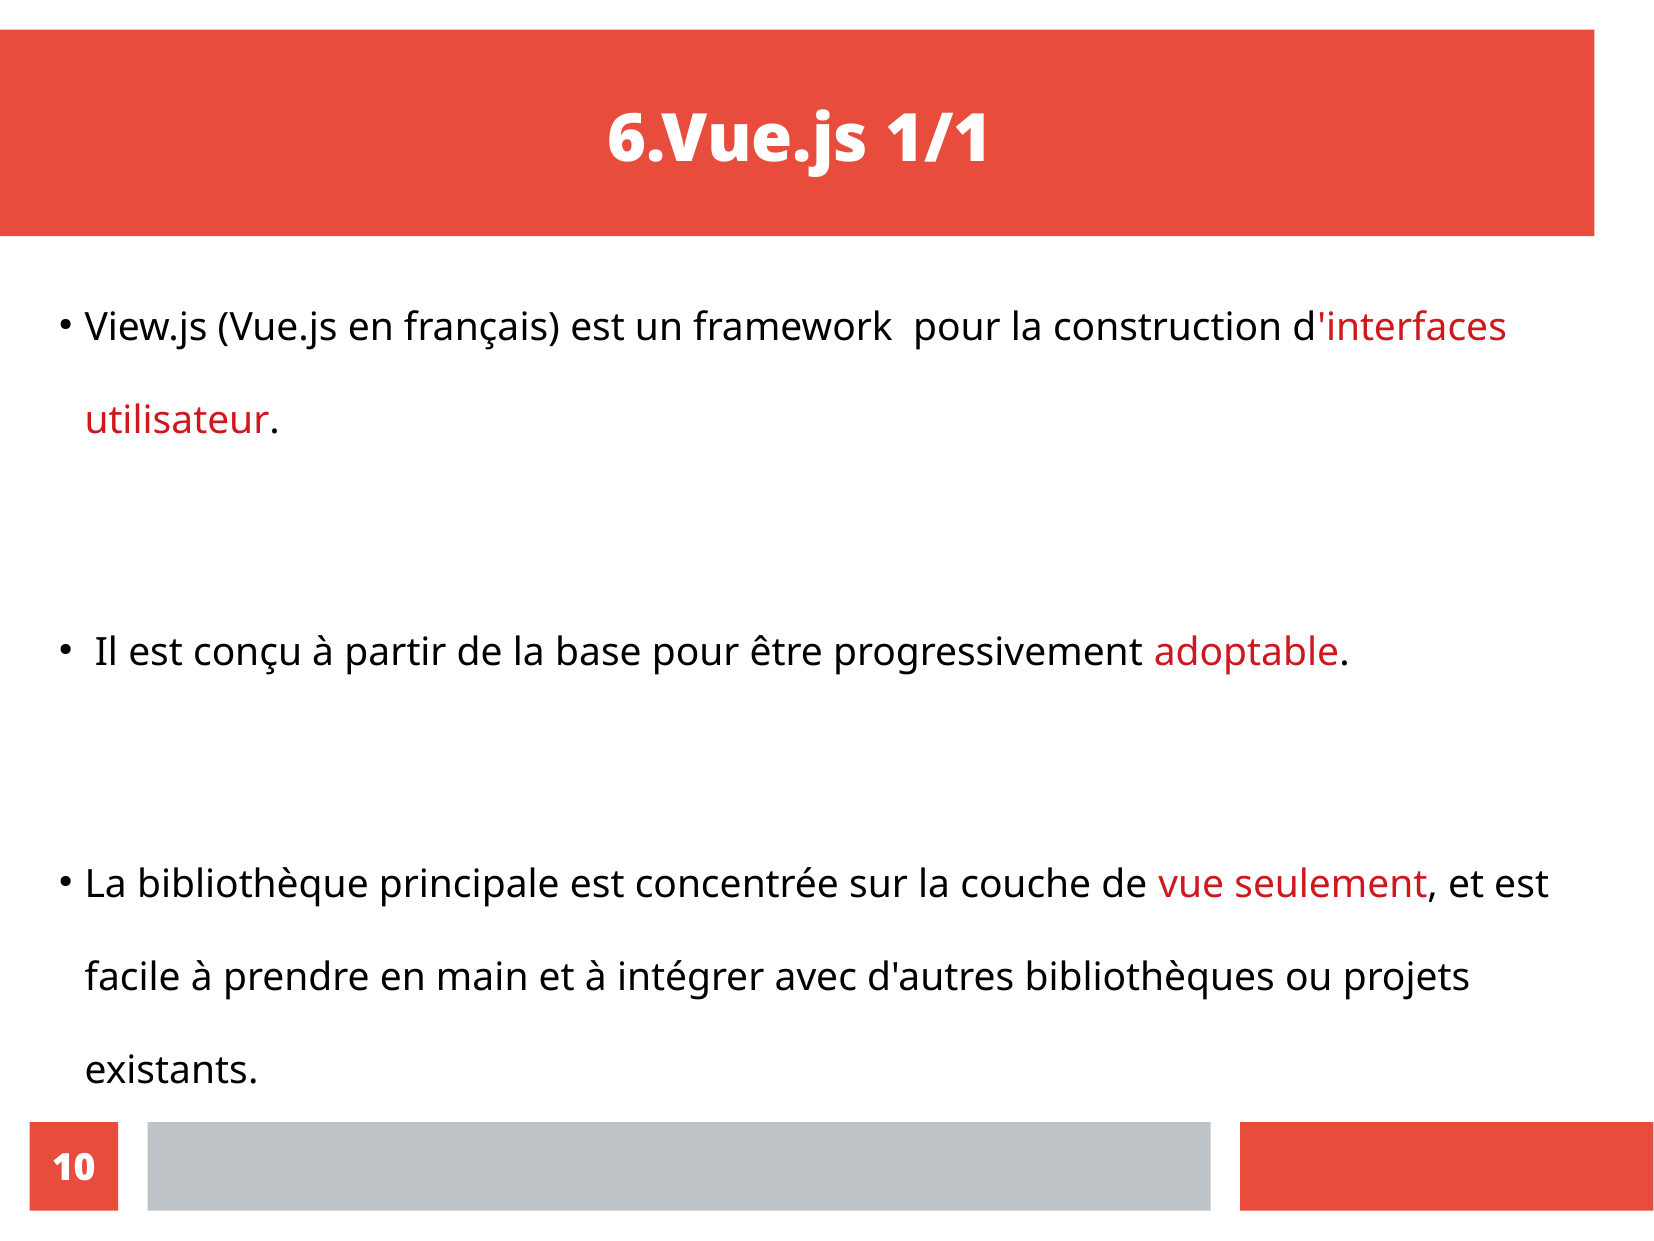

# 6.Vue.js 1/1
View.js (Vue.js en français) est un framework pour la construction d'interfaces utilisateur.
 Il est conçu à partir de la base pour être progressivement adoptable.
La bibliothèque principale est concentrée sur la couche de vue seulement, et est facile à prendre en main et à intégrer avec d'autres bibliothèques ou projets existants.
10